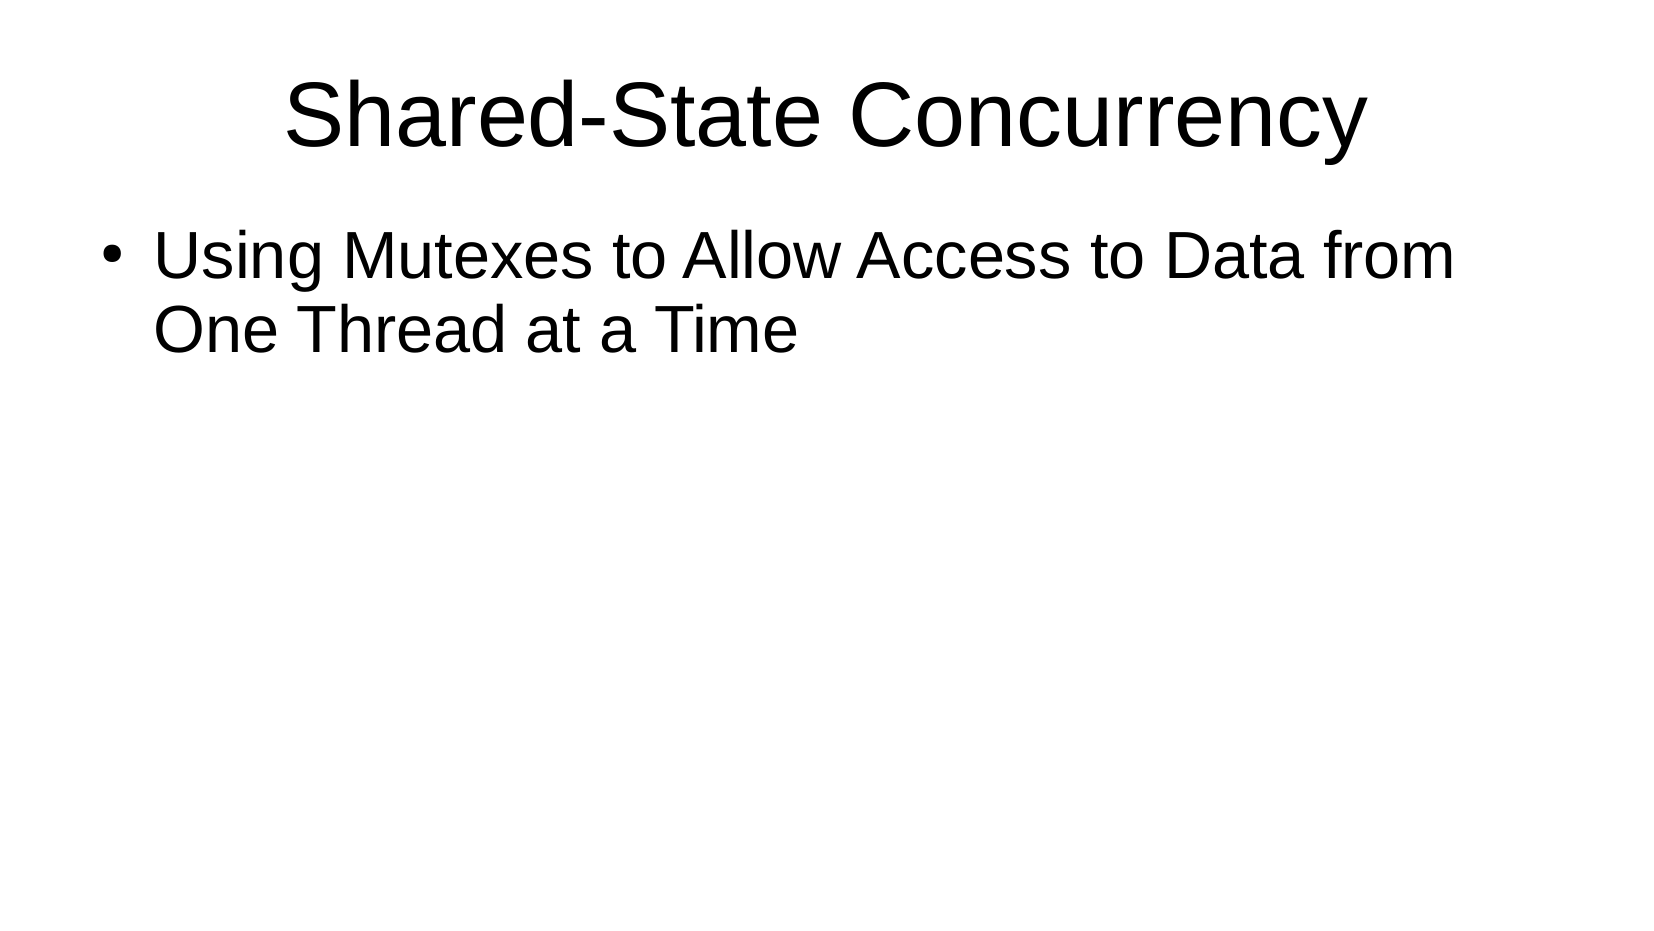

# Shared-State Concurrency
Using Mutexes to Allow Access to Data from One Thread at a Time